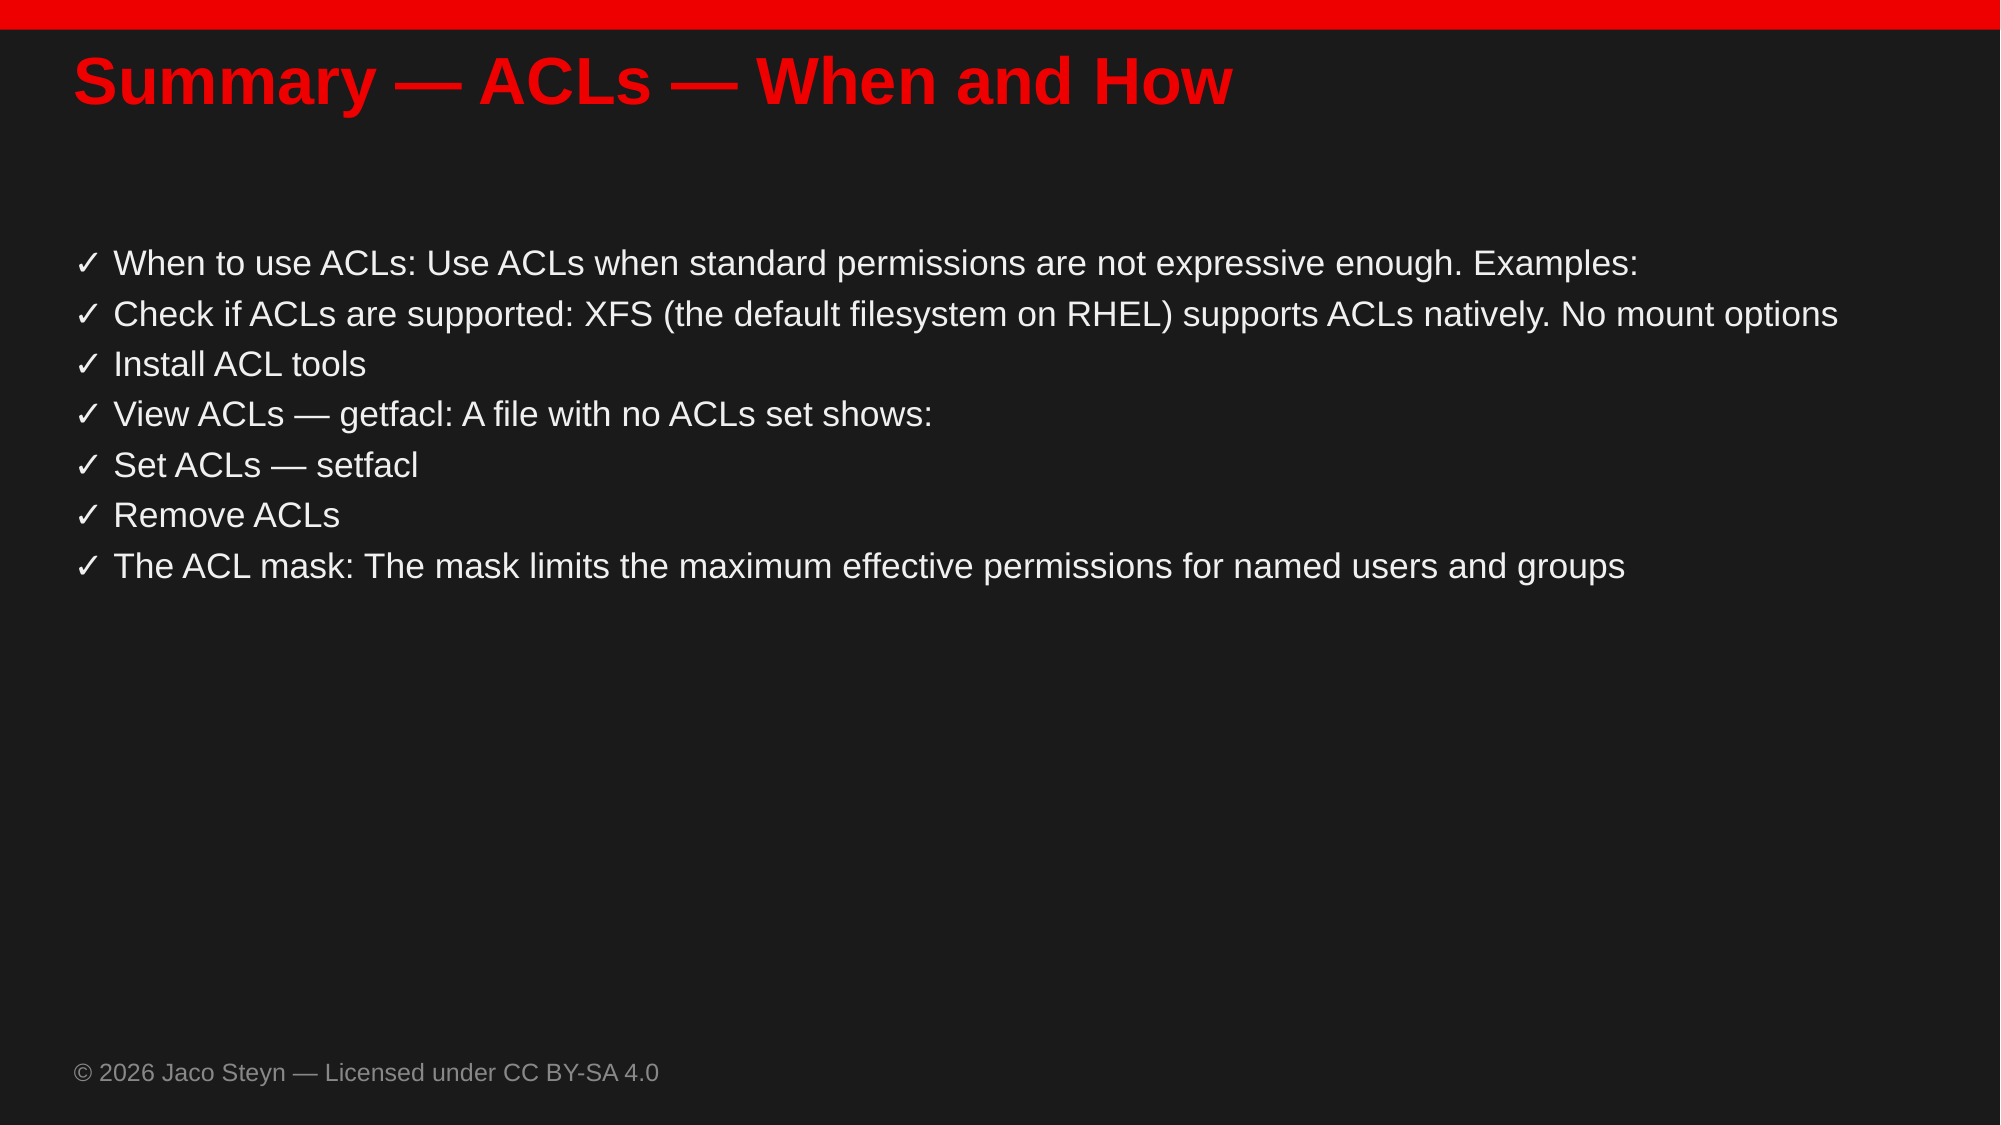

Summary — ACLs — When and How
✓ When to use ACLs: Use ACLs when standard permissions are not expressive enough. Examples:
✓ Check if ACLs are supported: XFS (the default filesystem on RHEL) supports ACLs natively. No mount options
✓ Install ACL tools
✓ View ACLs — getfacl: A file with no ACLs set shows:
✓ Set ACLs — setfacl
✓ Remove ACLs
✓ The ACL mask: The mask limits the maximum effective permissions for named users and groups
© 2026 Jaco Steyn — Licensed under CC BY-SA 4.0